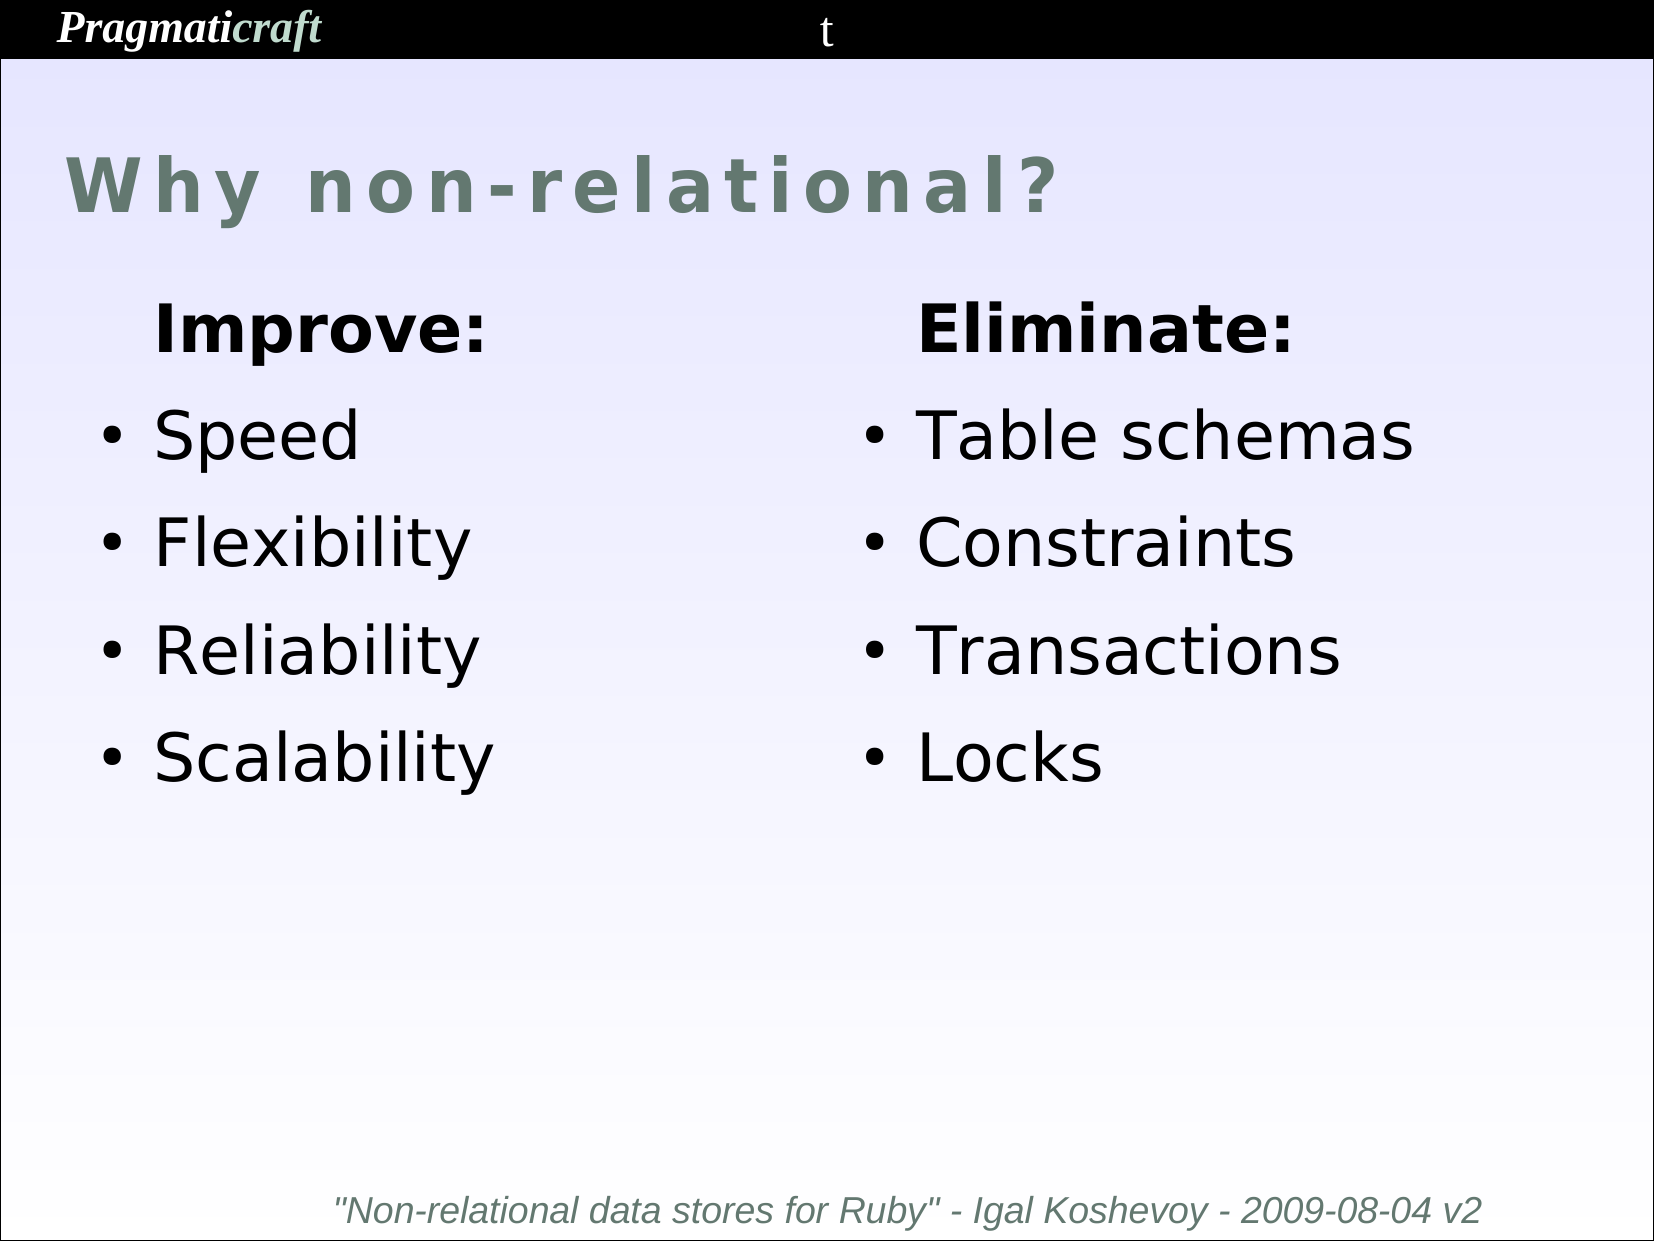

# Why non-relational?
Improve:
Speed
Flexibility
Reliability
Scalability
Eliminate:
Table schemas
Constraints
Transactions
Locks